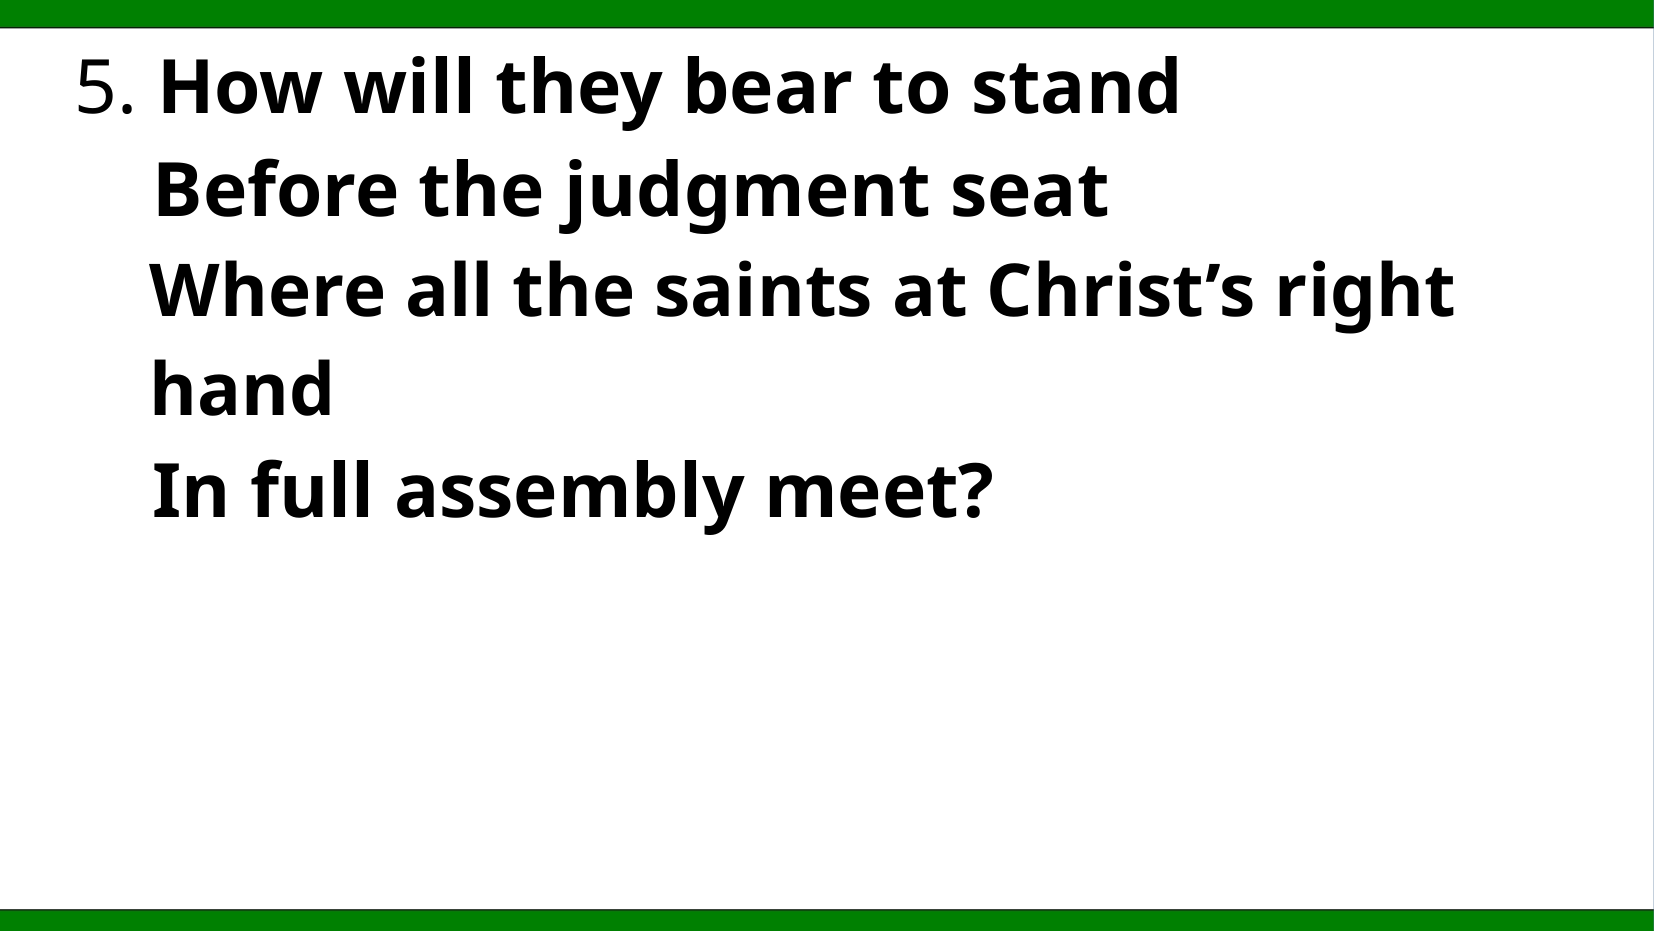

5. How will they bear to stand
 Before the judgment seat
Where all the saints at Christ’s right hand
 In full assembly meet?